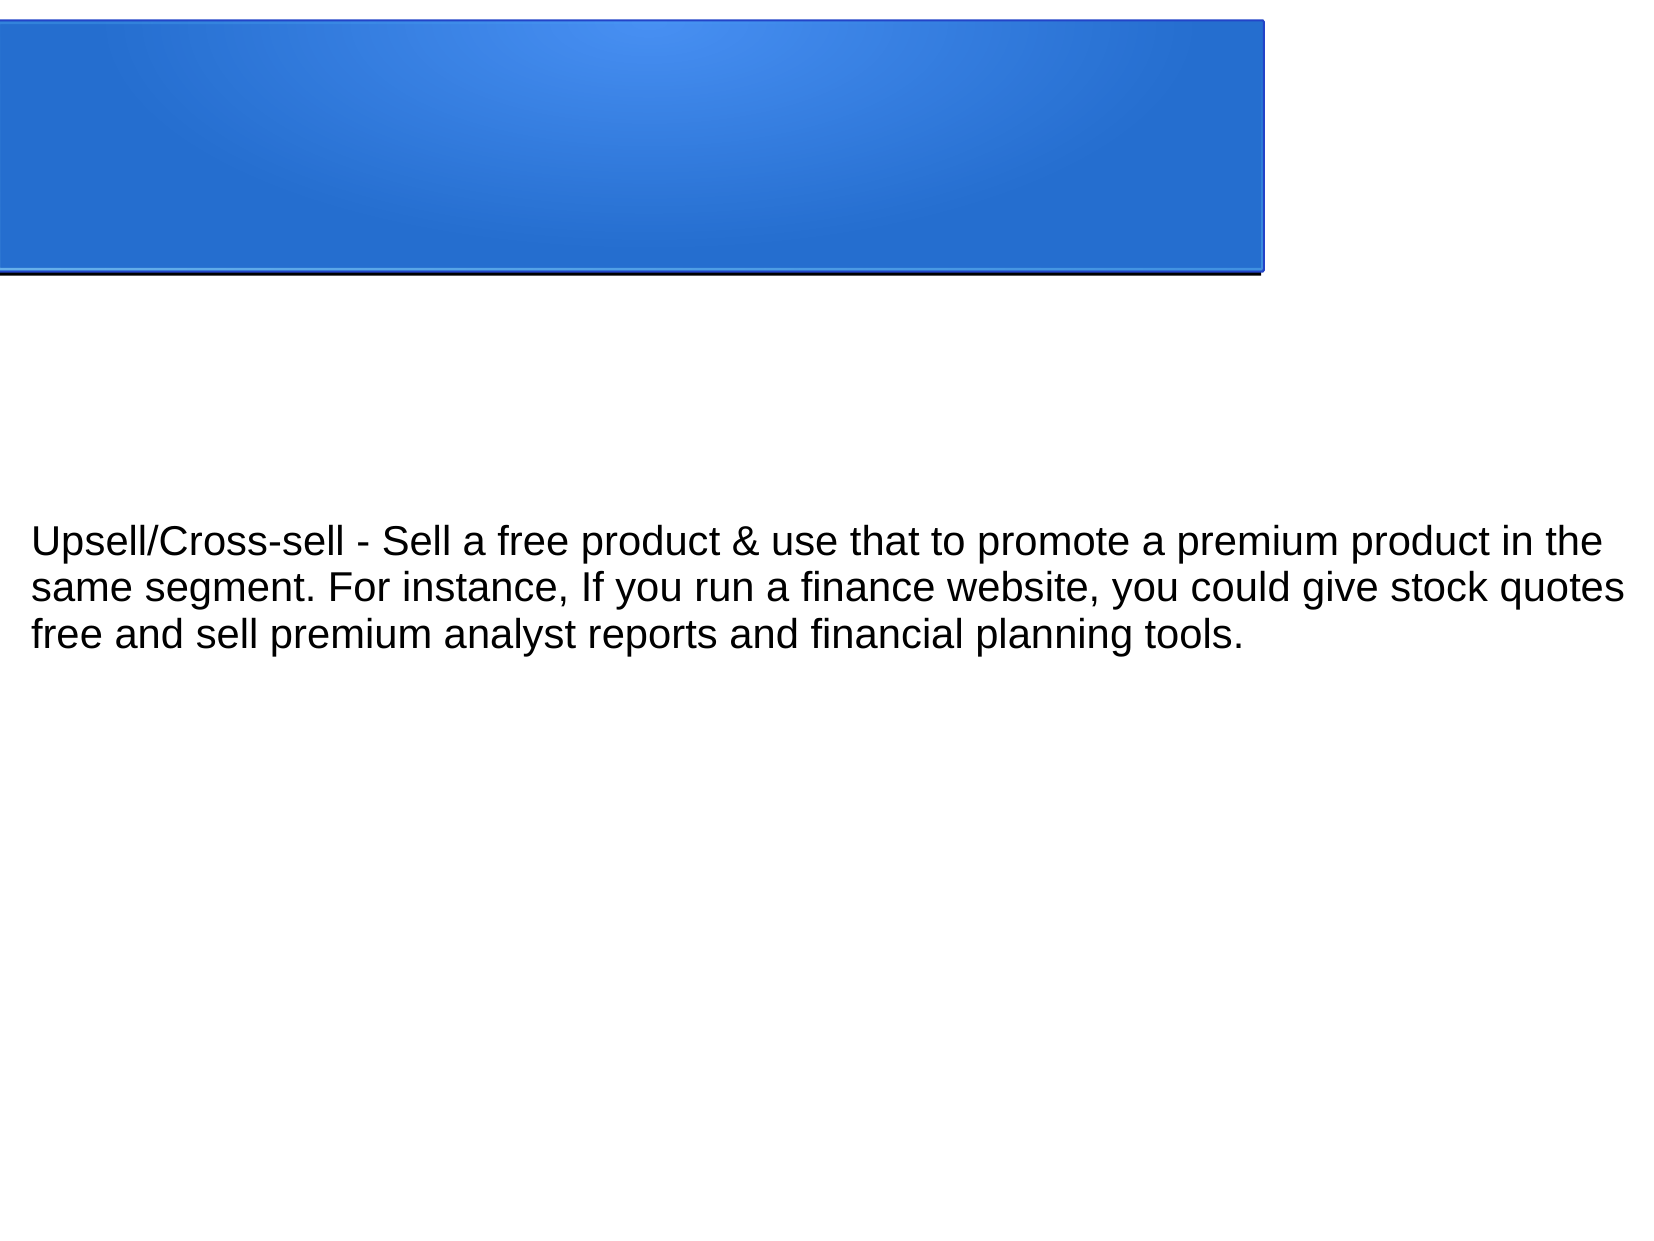

Upsell/Cross-sell - Sell a free product & use that to promote a premium product in the same segment. For instance, If you run a finance website, you could give stock quotes free and sell premium analyst reports and financial planning tools.